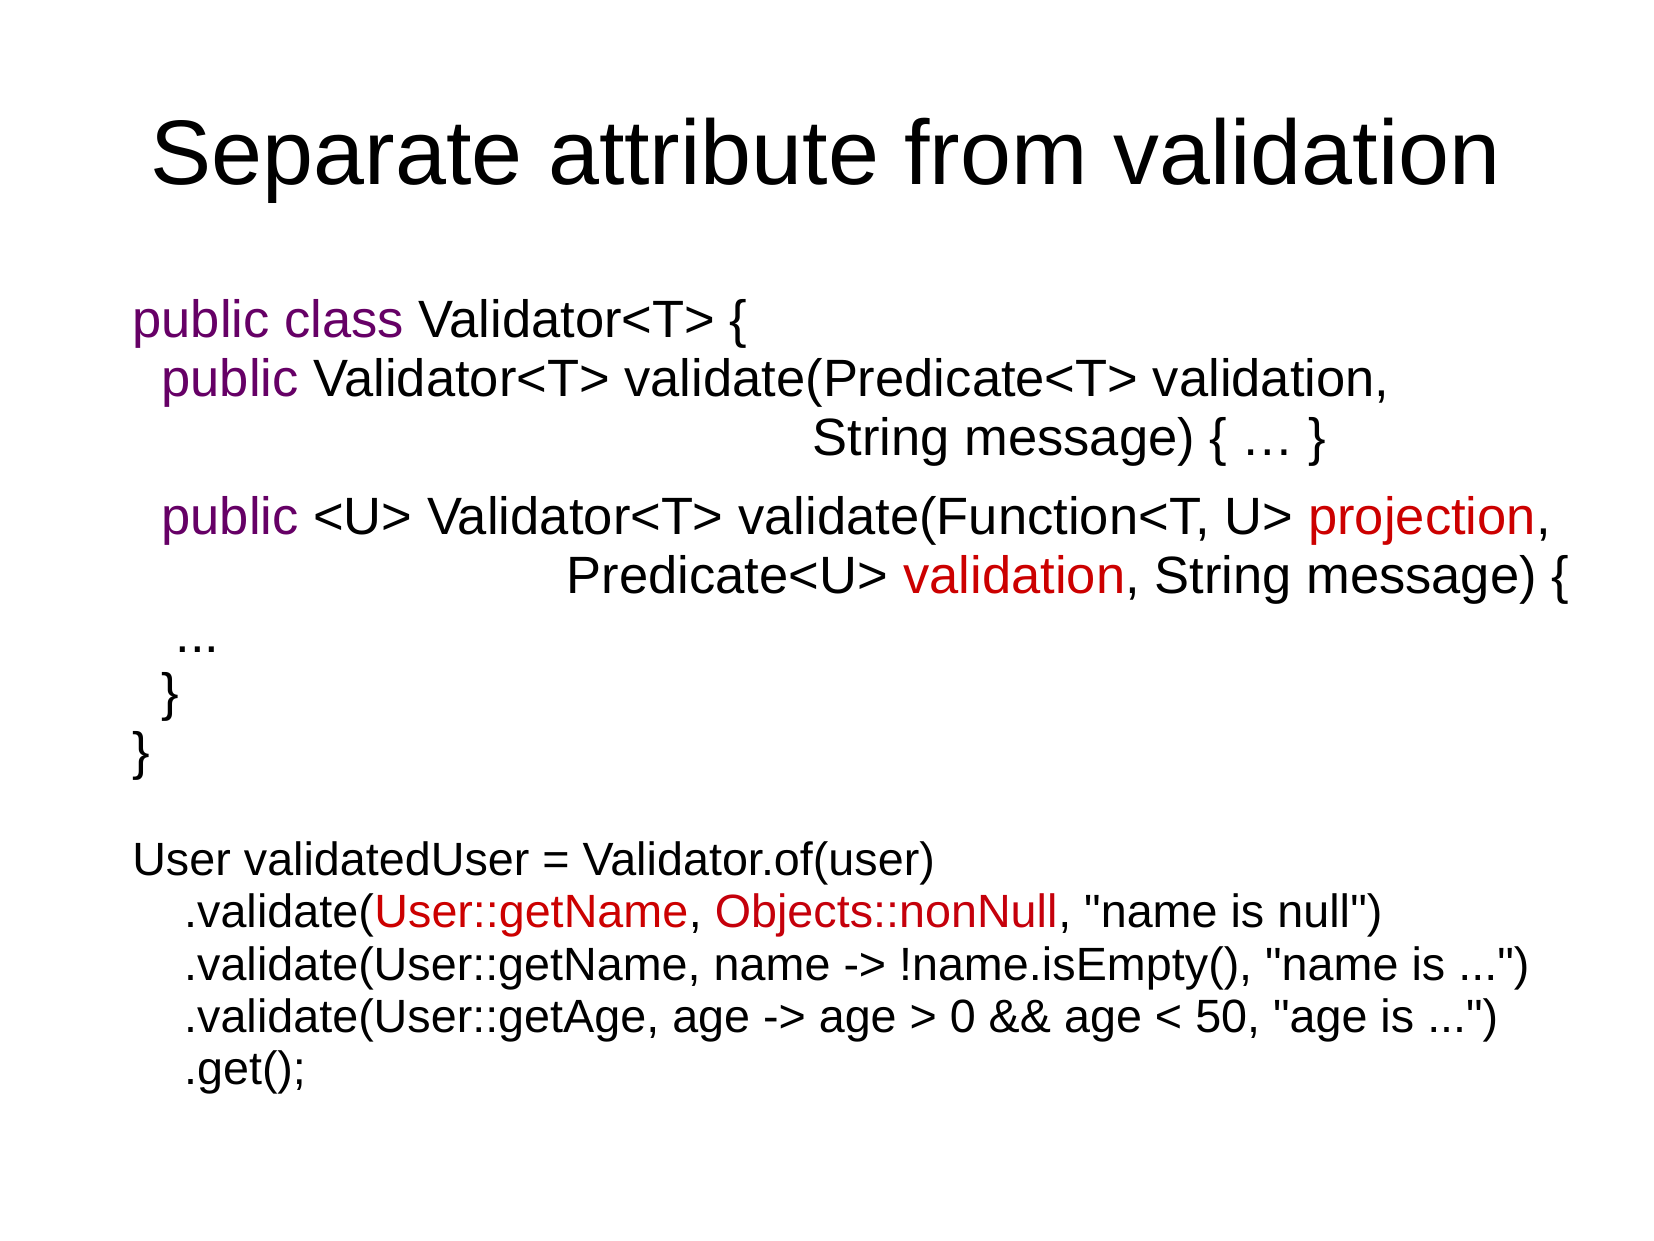

# Separate attribute from validation
public class Validator<T> {
 public Validator<T> validate(Predicate<T> validation,
 String message) { … }
 public <U> Validator<T> validate(Function<T, U> projection,
 Predicate<U> validation, String message) {
 ...
 }
}
User validatedUser = Validator.of(user)
 .validate(User::getName, Objects::nonNull, "name is null")
 .validate(User::getName, name -> !name.isEmpty(), "name is ...")
 .validate(User::getAge, age -> age > 0 && age < 50, "age is ...")
 .get();